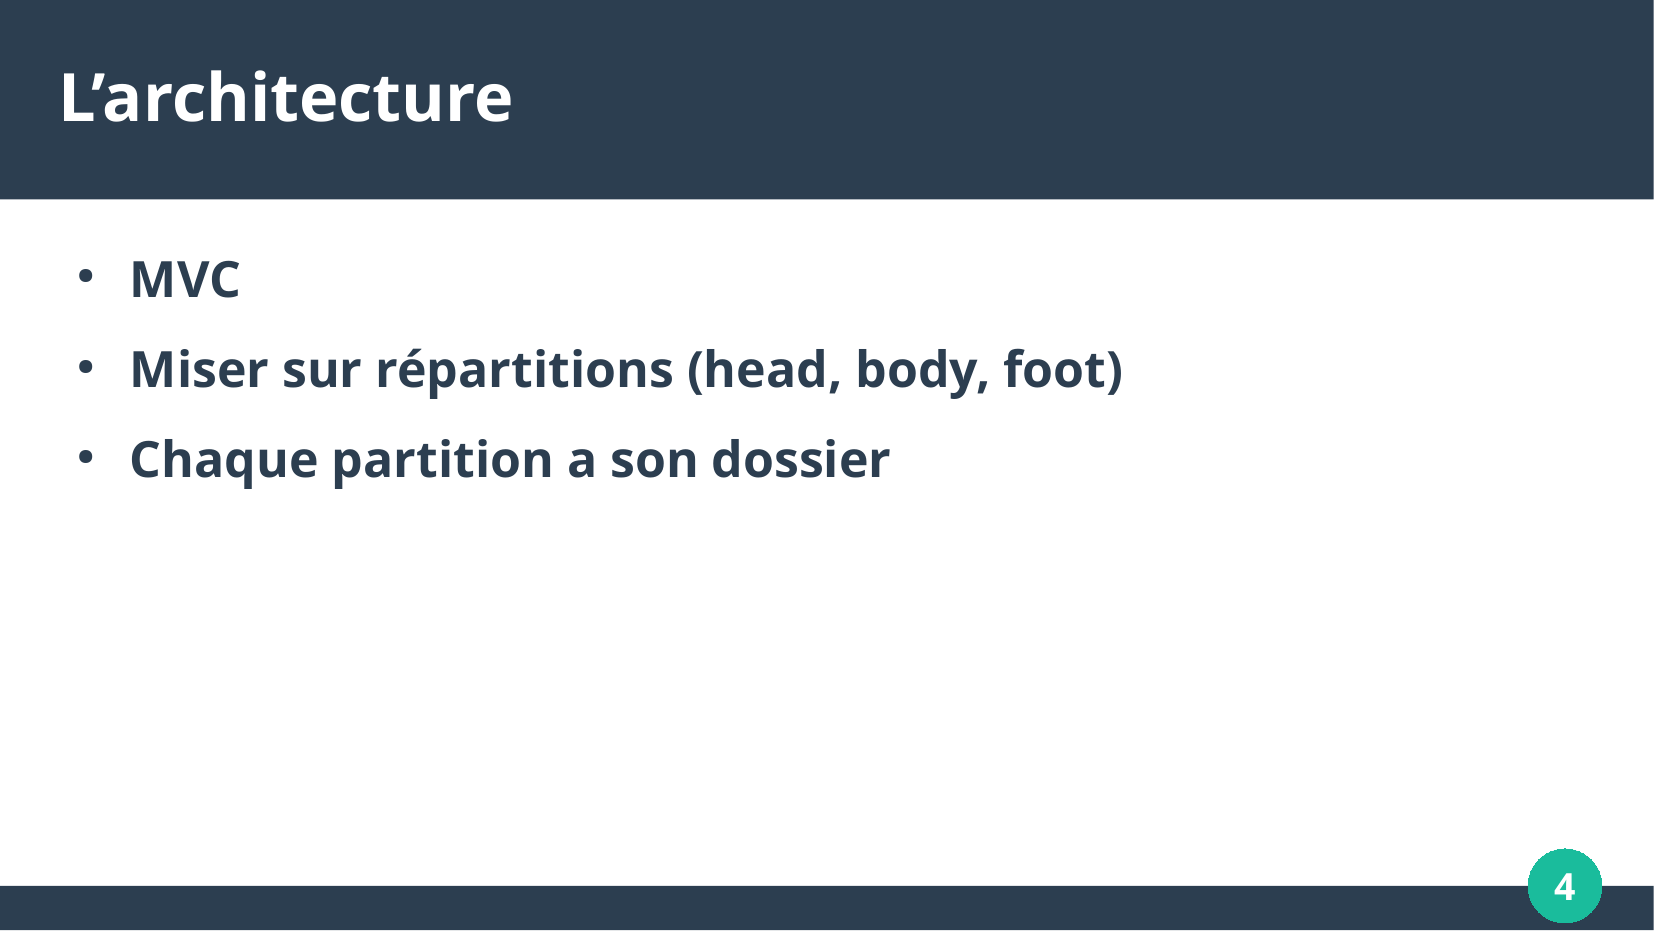

# L’architecture
MVC
Miser sur répartitions (head, body, foot)
Chaque partition a son dossier
4